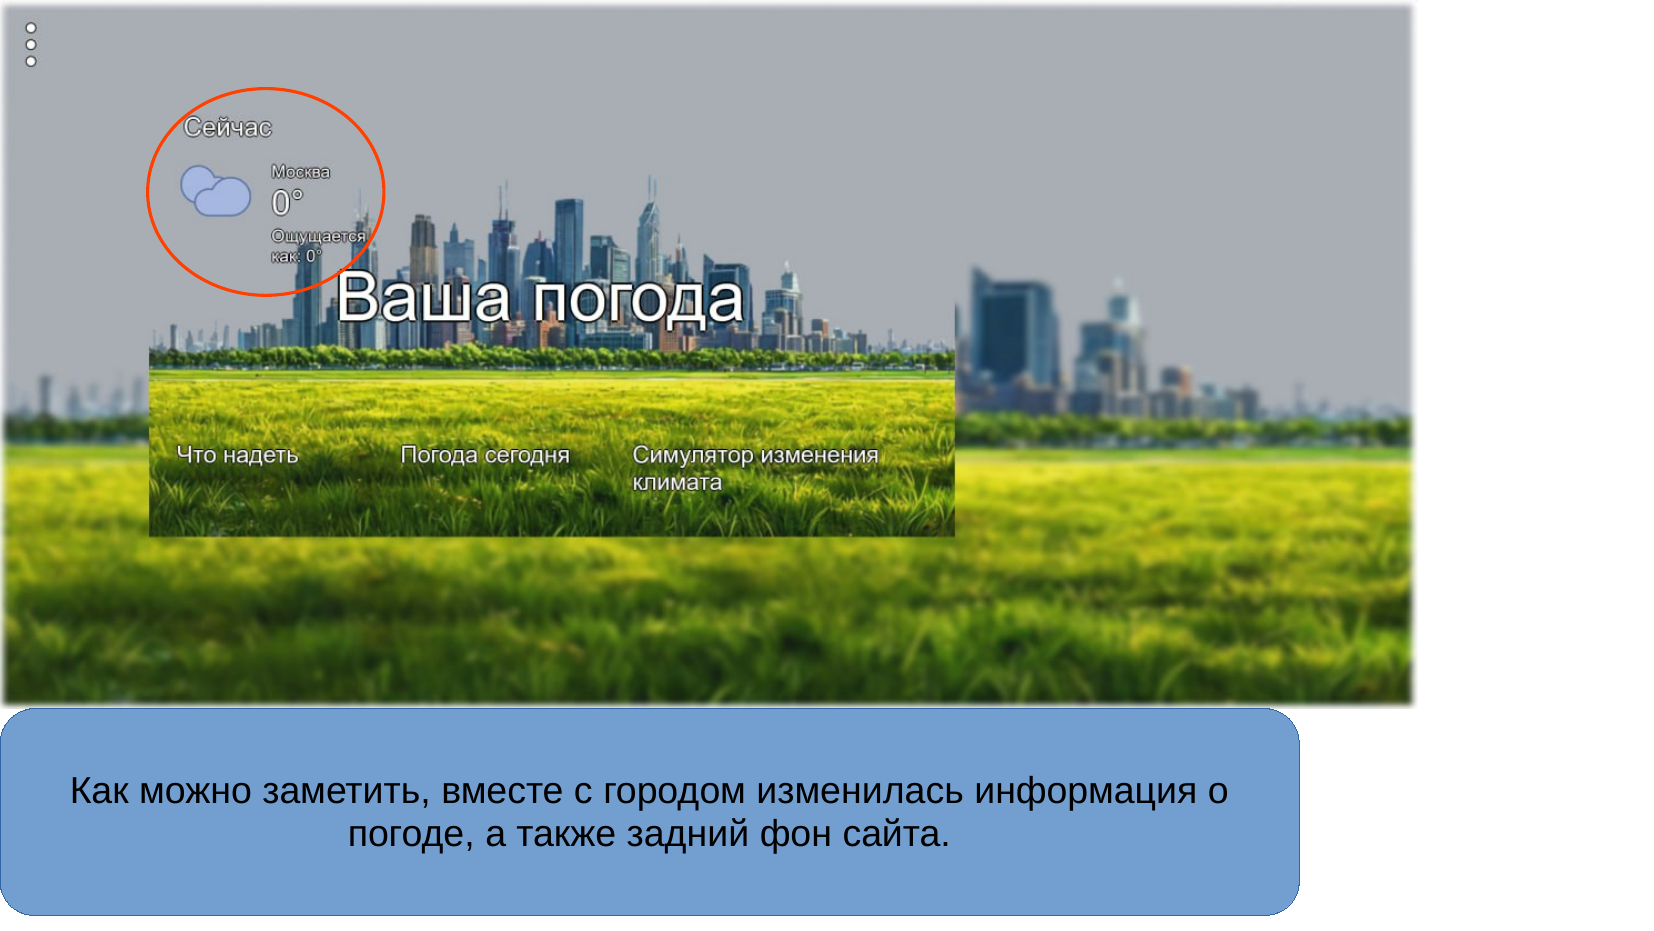

Как можно заметить, вместе с городом изменилась информация о погоде, а также задний фон сайта.